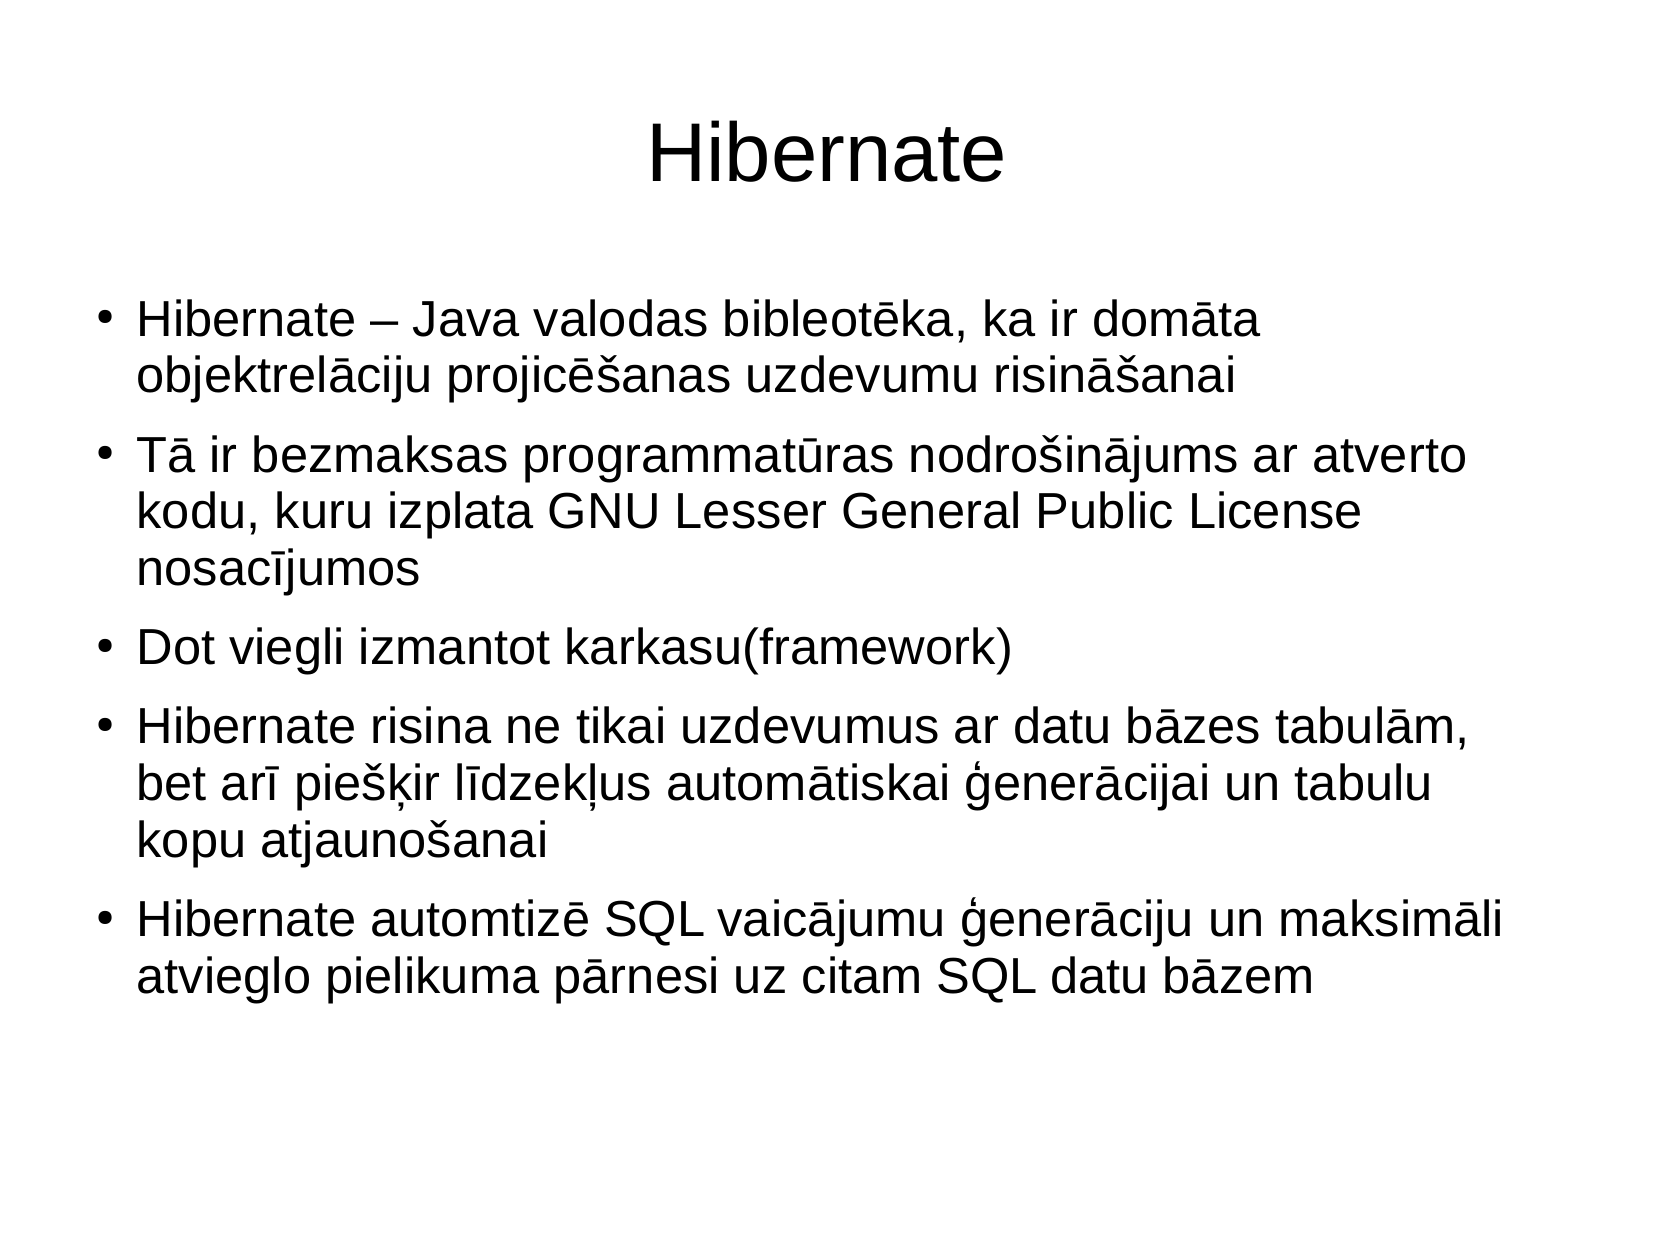

# Hibernate
Hibernate – Java valodas bibleotēka, ka ir domāta objektrelāciju projicēšanas uzdevumu risināšanai
Tā ir bezmaksas programmatūras nodrošinājums ar atverto kodu, kuru izplata GNU Lesser General Public License nosacījumos
Dot viegli izmantot karkasu(framework)
Hibernate risina ne tikai uzdevumus ar datu bāzes tabulām, bet arī piešķir līdzekļus automātiskai ģenerācijai un tabulu kopu atjaunošanai
Hibernate automtizē SQL vaicājumu ģenerāciju un maksimāli atvieglo pielikuma pārnesi uz citam SQL datu bāzem